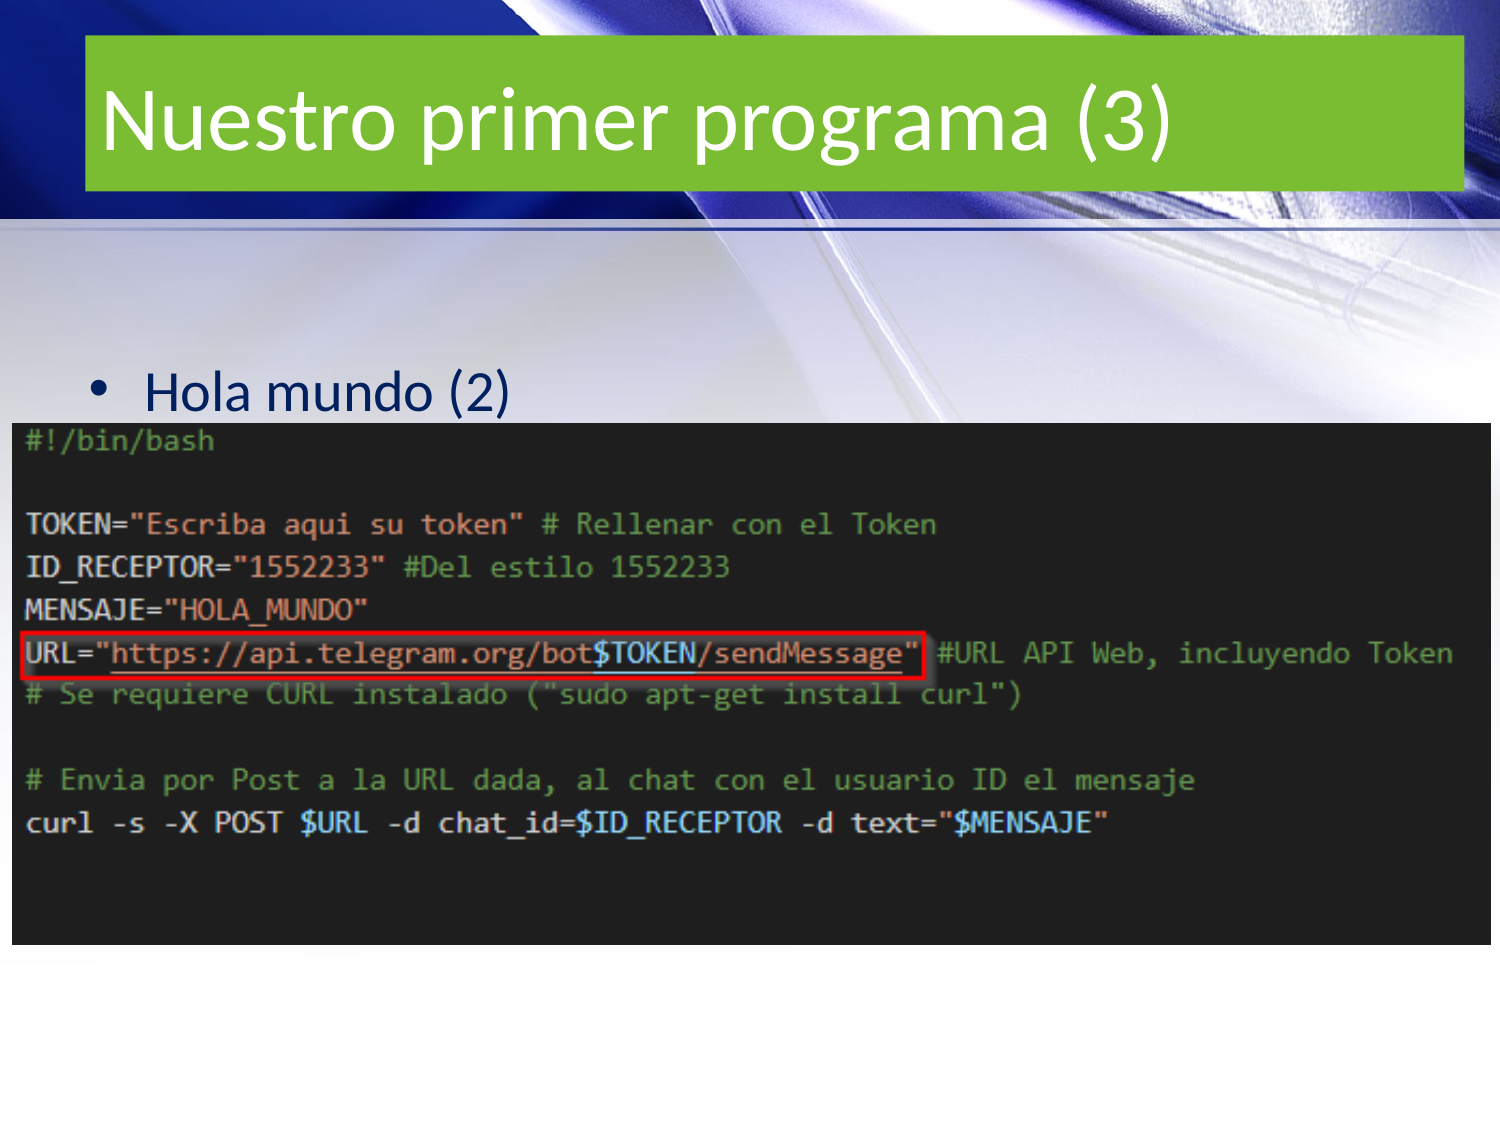

Nuestro primer programa (3)
Hola mundo (2)